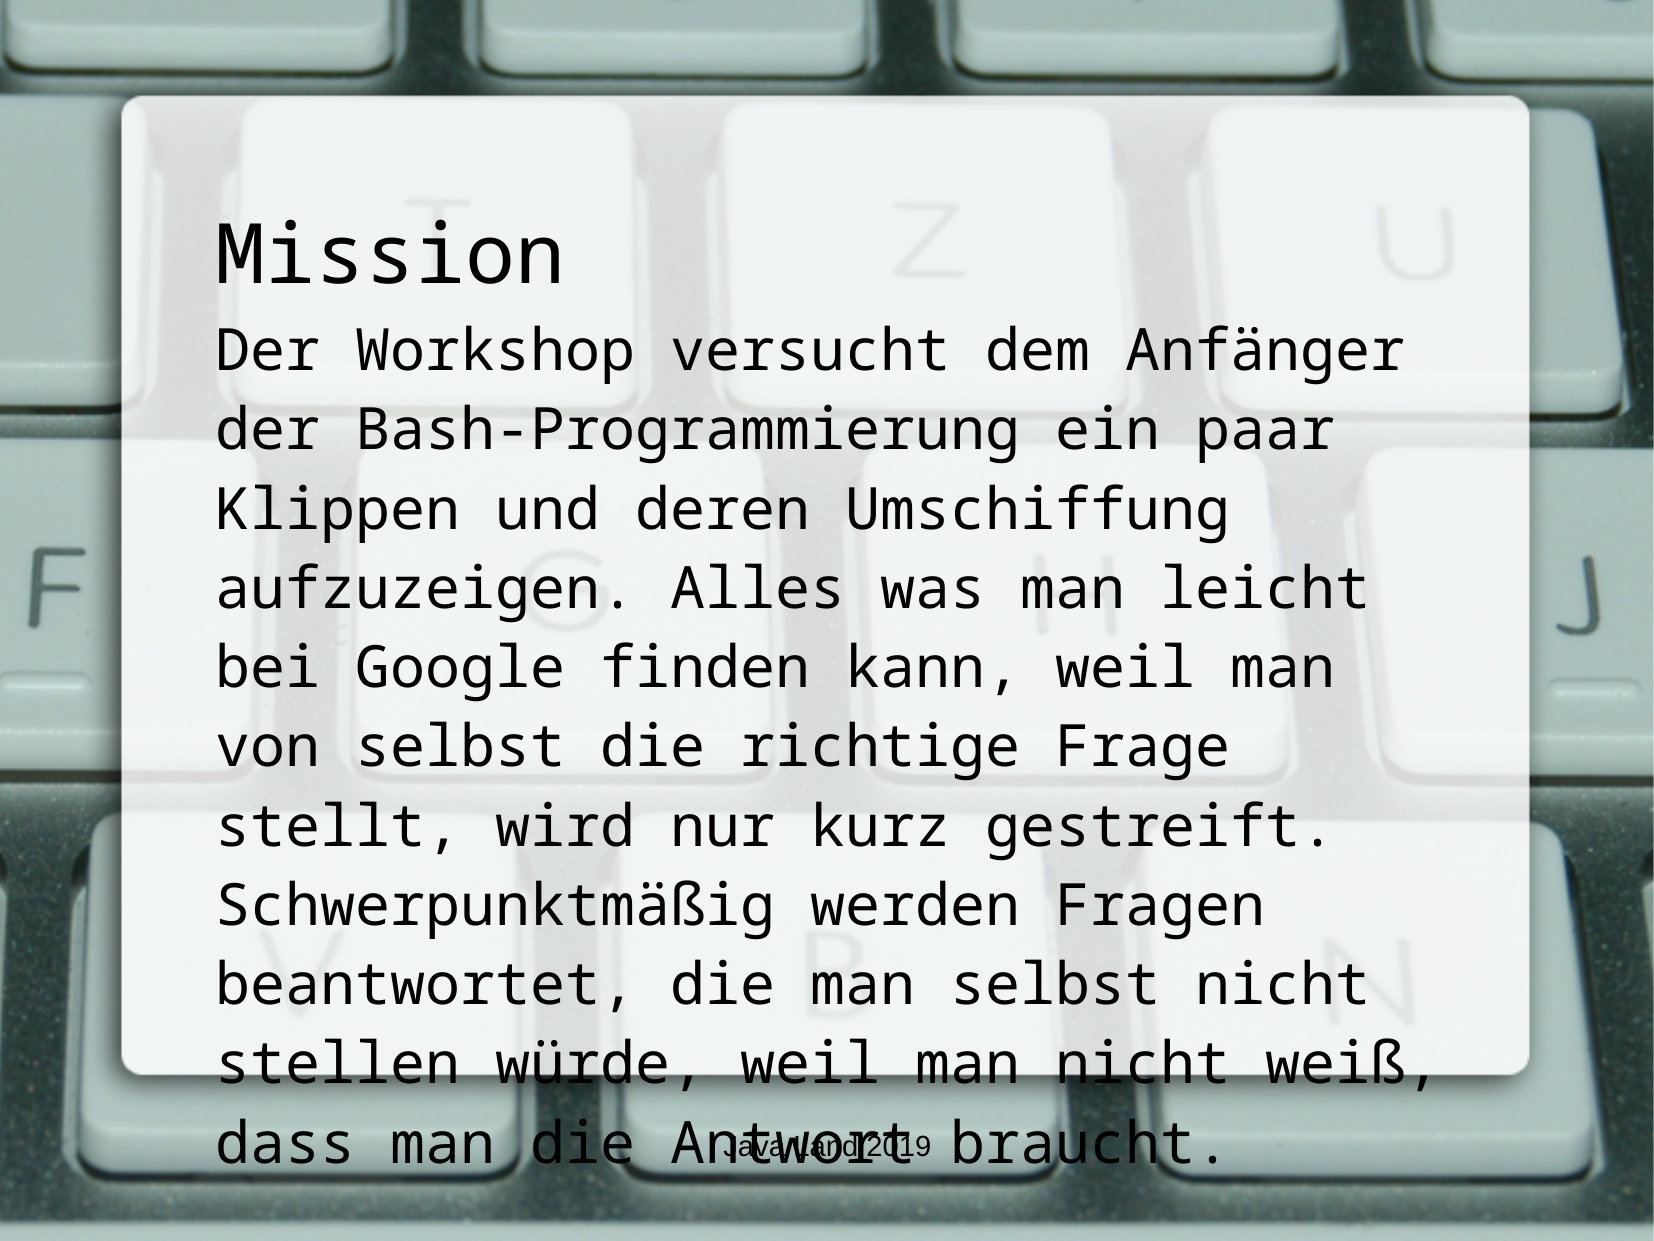

#
Mission
Der Workshop versucht dem Anfänger der Bash-Programmierung ein paar Klippen und deren Umschiffung aufzuzeigen. Alles was man leicht bei Google finden kann, weil man von selbst die richtige Frage stellt, wird nur kurz gestreift. Schwerpunktmäßig werden Fragen beantwortet, die man selbst nicht stellen würde, weil man nicht weiß, dass man die Antwort braucht.